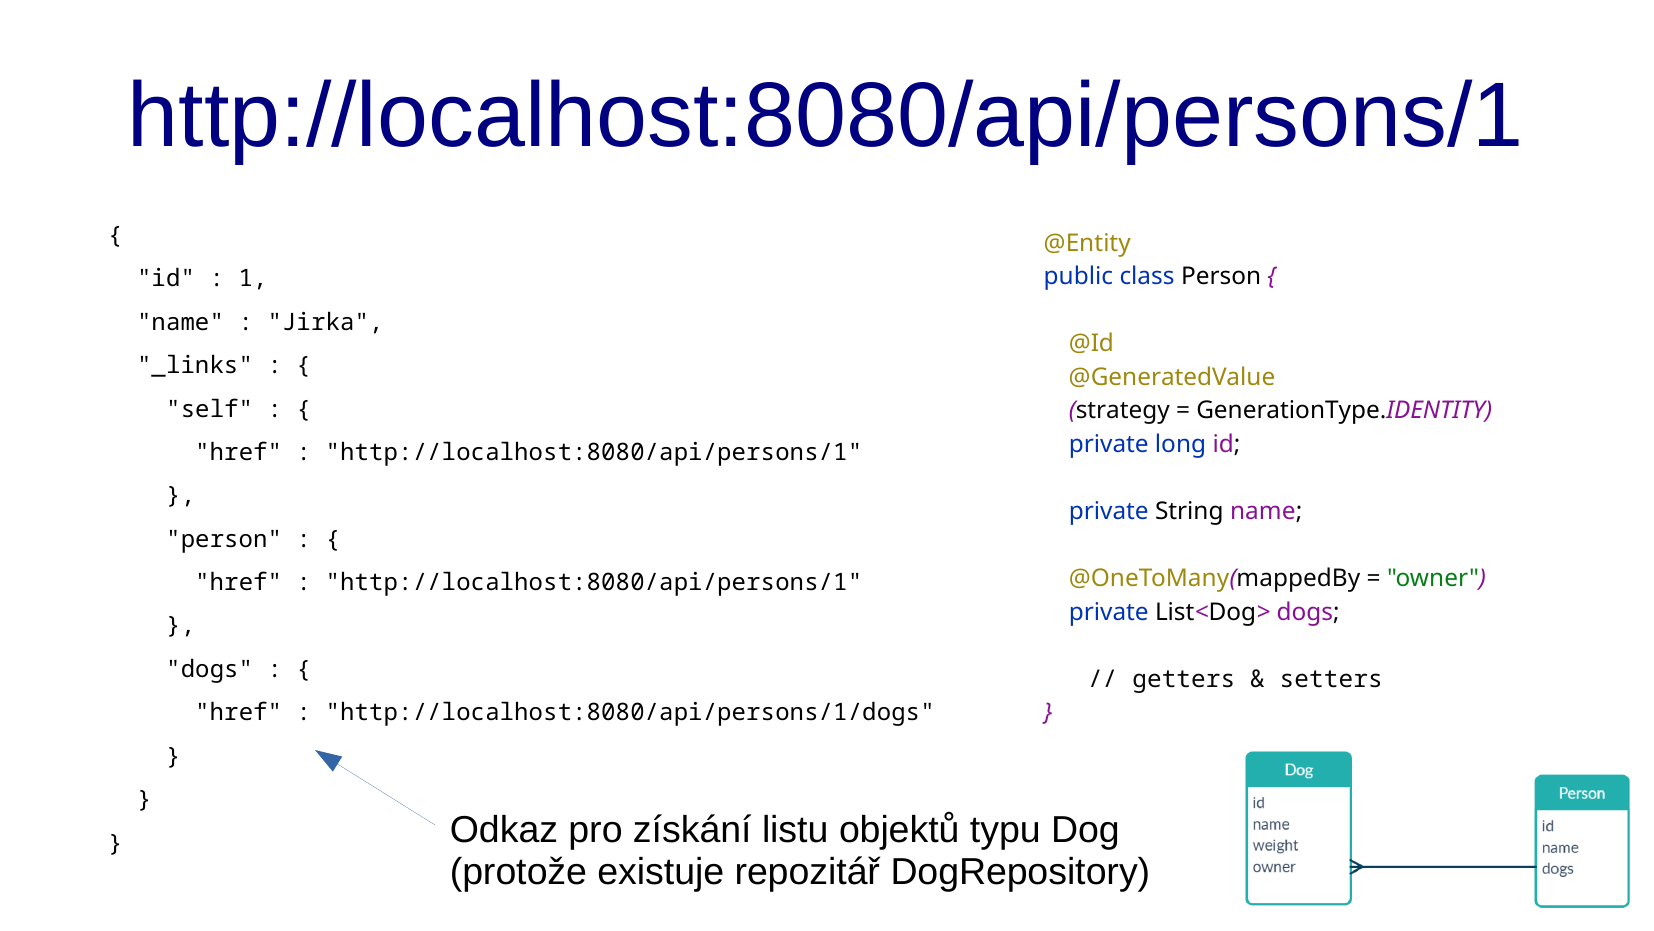

# http://localhost:8080/api/persons/1
{
 "id" : 1,
 "name" : "Jirka",
 "_links" : {
 "self" : {
 "href" : "http://localhost:8080/api/persons/1"
 },
 "person" : {
 "href" : "http://localhost:8080/api/persons/1"
 },
 "dogs" : {
 "href" : "http://localhost:8080/api/persons/1/dogs"
 }
 }
}
@Entity
public class Person {
 @Id
 @GeneratedValue
 (strategy = GenerationType.IDENTITY)
 private long id;
 private String name;
 @OneToMany(mappedBy = "owner")
 private List<Dog> dogs;
 // getters & setters
}
Odkaz pro získání listu objektů typu Dog
(protože existuje repozitář DogRepository)